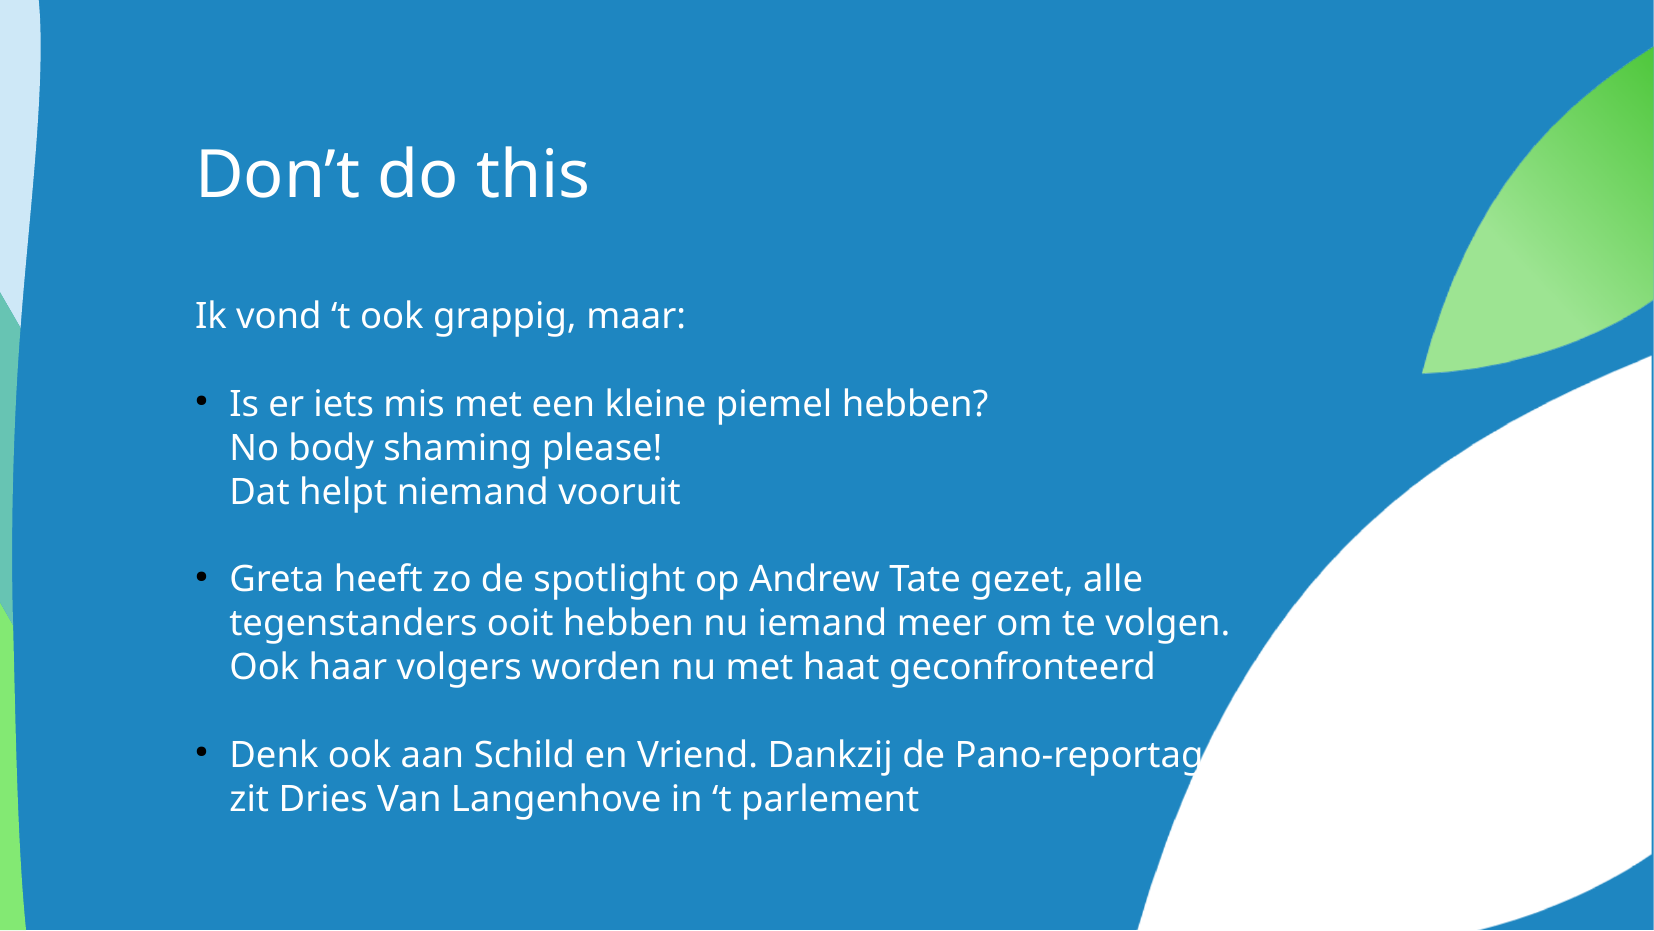

Don’t do this
Ik vond ‘t ook grappig, maar:
Is er iets mis met een kleine piemel hebben?
No body shaming please!
Dat helpt niemand vooruit
Greta heeft zo de spotlight op Andrew Tate gezet, alle tegenstanders ooit hebben nu iemand meer om te volgen.
Ook haar volgers worden nu met haat geconfronteerd
Denk ook aan Schild en Vriend. Dankzij de Pano-reportage zit Dries Van Langenhove in ‘t parlement